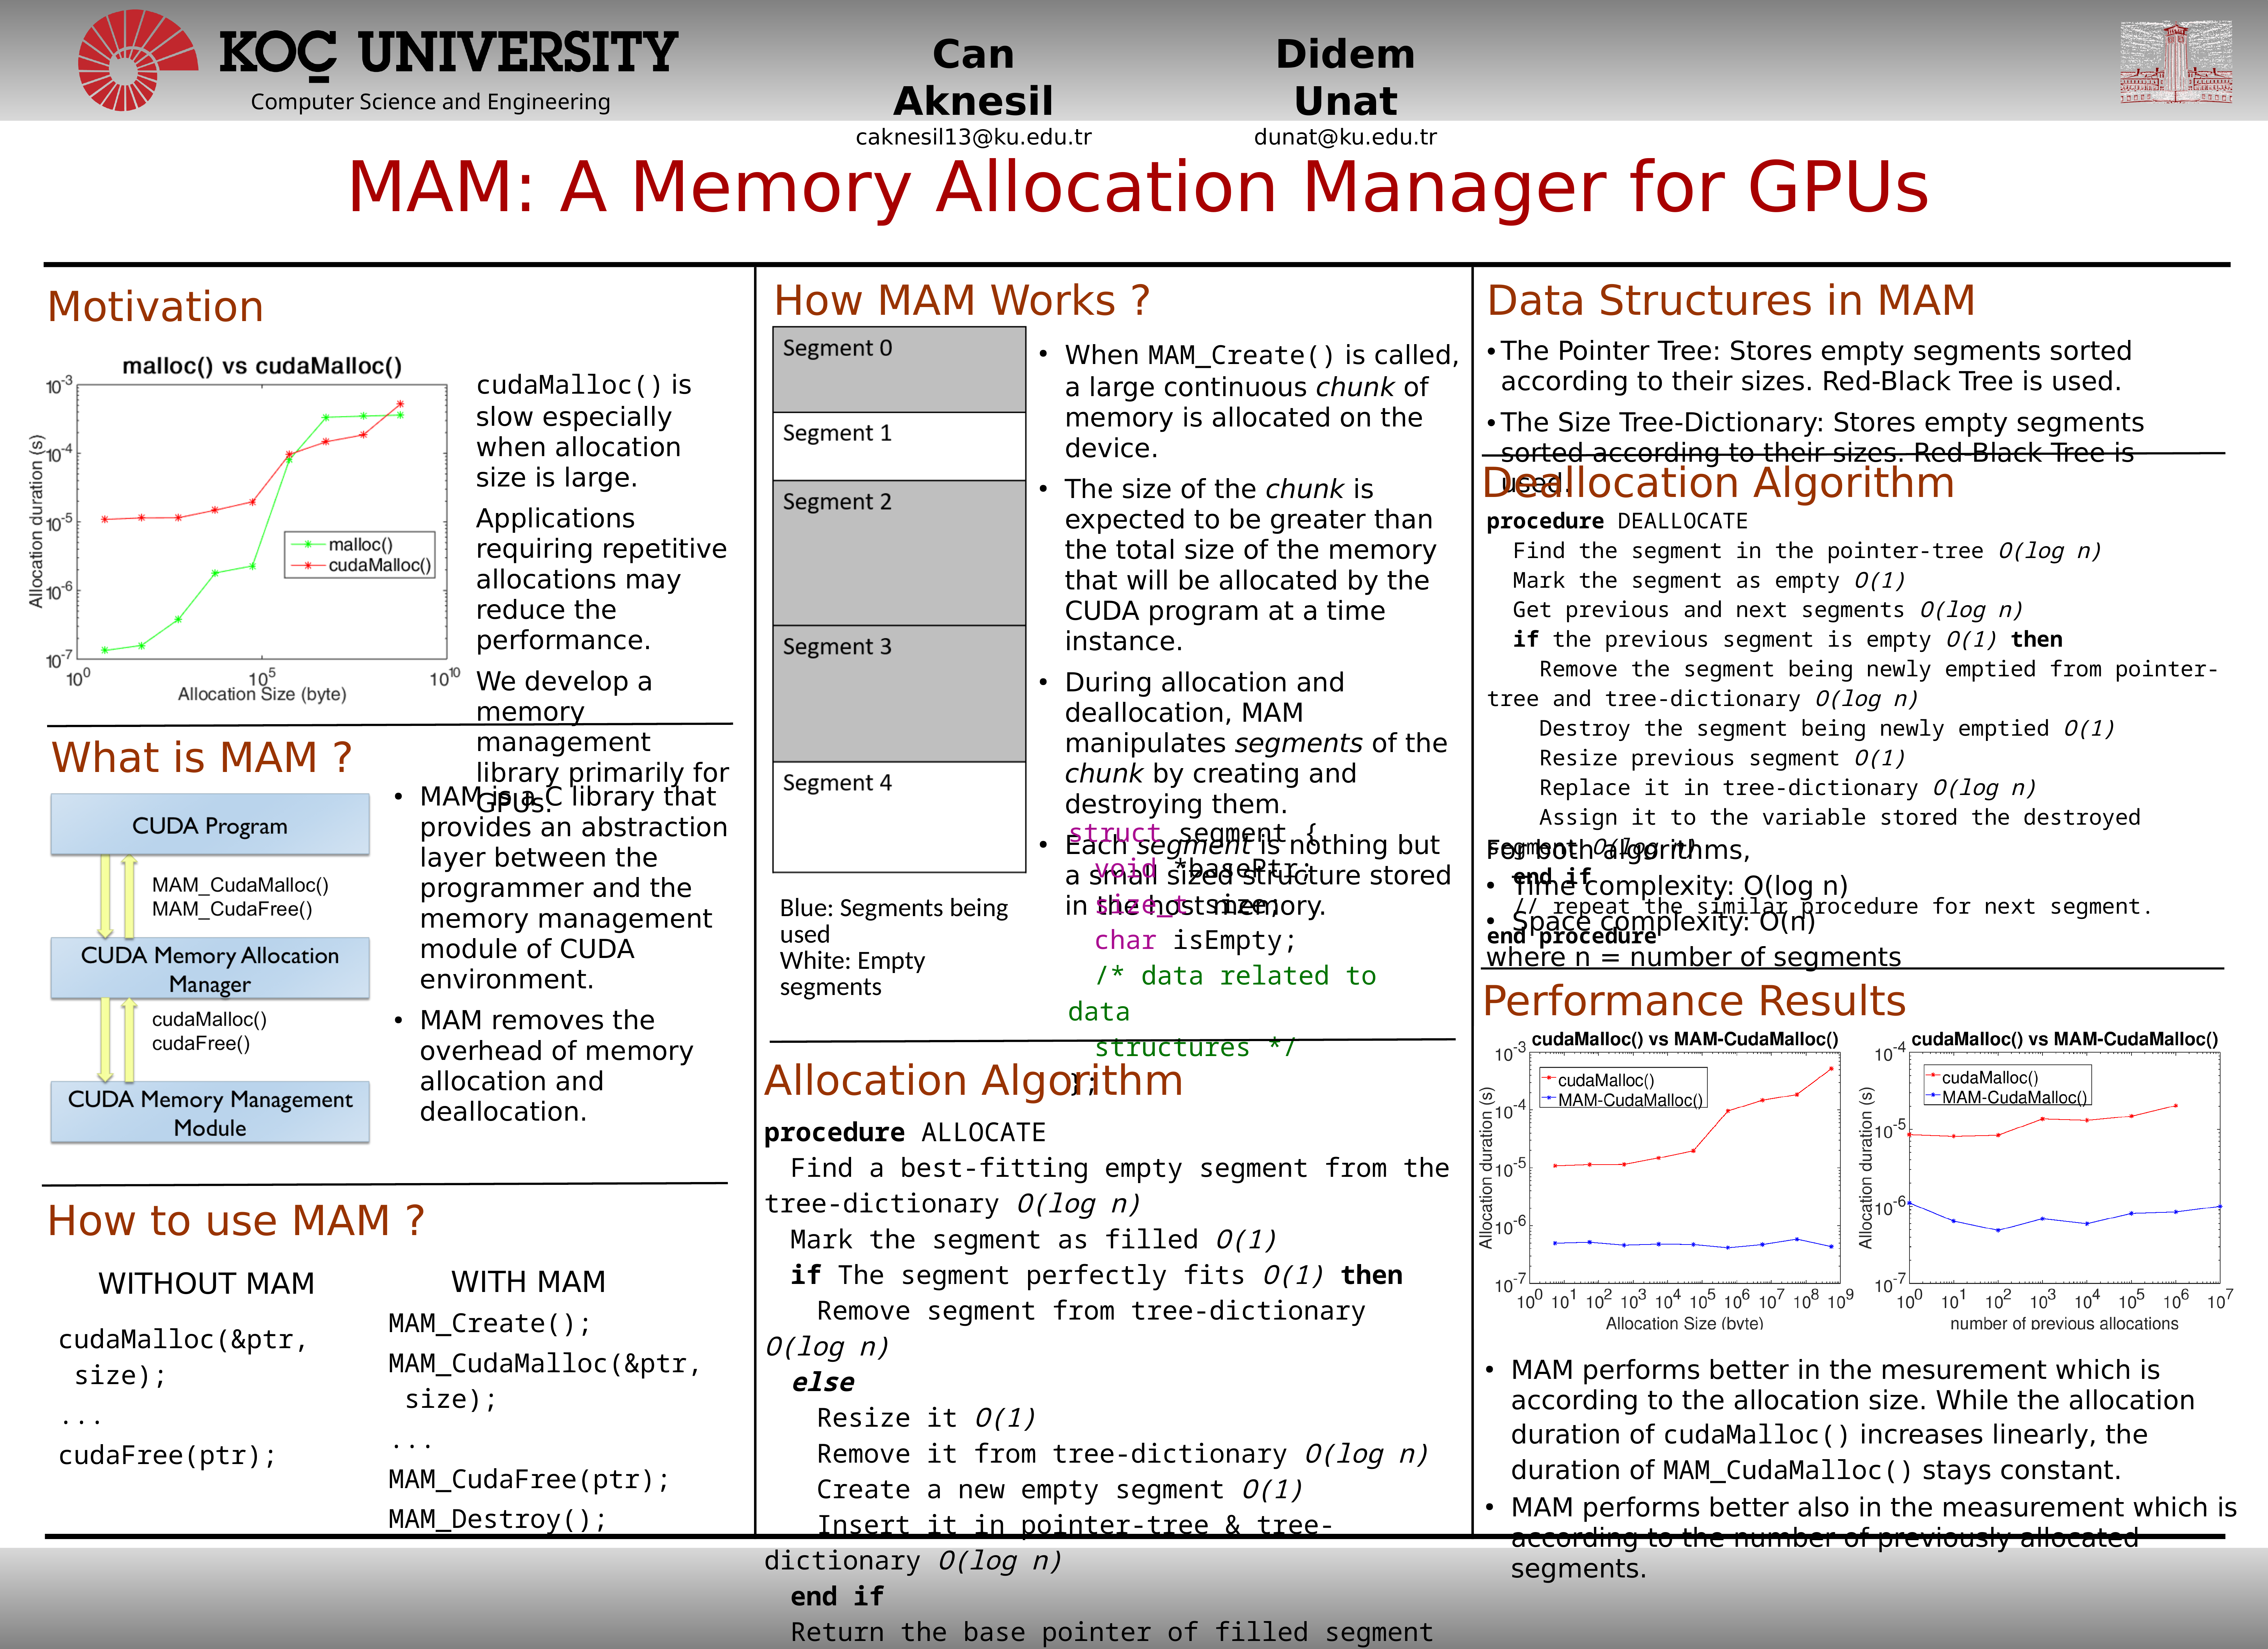

Can Aknesil
caknesil13@ku.edu.tr
Didem Unat
dunat@ku.edu.tr
Computer Science and Engineering
MAM: A Memory Allocation Manager for GPUs
How MAM Works ?
Data Structures in MAM
Motivation
The Pointer Tree: Stores empty segments sorted according to their sizes. Red-Black Tree is used.
The Size Tree-Dictionary: Stores empty segments sorted according to their sizes. Red-Black Tree is used.
When MAM_Create() is called, a large continuous chunk of memory is allocated on the device.
The size of the chunk is expected to be greater than the total size of the memory that will be allocated by the CUDA program at a time instance.
During allocation and deallocation, MAM manipulates segments of the chunk by creating and destroying them.
Each segment is nothing but a small sized structure stored in the host memory.
cudaMalloc() is slow especially when allocation size is large.
Applications requiring repetitive allocations may reduce the performance.
We develop a memory management library primarily for GPUs.
Deallocation Algorithm
procedure DEALLOCATE
	Find the segment in the pointer-tree O(log n)
	Mark the segment as empty O(1)
	Get previous and next segments O(log n)
	if the previous segment is empty O(1) then
		Remove the segment being newly emptied from pointer-tree and tree-dictionary O(log n)
		Destroy the segment being newly emptied O(1)
		Resize previous segment O(1)
		Replace it in tree-dictionary O(log n)
		Assign it to the variable stored the destroyed segment O(log n)
	end if
	// repeat the similar procedure for next segment.
end procedure
What is MAM ?
MAM is a C library that provides an abstraction layer between the programmer and the memory management module of CUDA environment.
MAM removes the overhead of memory allocation and deallocation.
struct segment {
	void *basePtr;
	size_t size;
	char isEmpty;
	/* data related to data
	structures */
};
For both algorithms,
Time complexity: O(log n)
Space complexity: O(n)
where n = number of segments
Blue: Segments being used
White: Empty segments
Performance Results
Allocation Algorithm
procedure ALLOCATE
	Find a best-fitting empty segment from the tree-dictionary O(log n)
	Mark the segment as filled O(1)
	if The segment perfectly fits O(1) then
		Remove segment from tree-dictionary O(log n)
	else
		Resize it O(1)
		Remove it from tree-dictionary O(log n)
		Create a new empty segment O(1)
		Insert it in pointer-tree & tree-dictionary O(log n)
	end if
	Return the base pointer of filled segment O(1)
end procedure
How to use MAM ?
WITH MAM
WITHOUT MAM
MAM_Create();
MAM_CudaMalloc(&ptr, size);
...
MAM_CudaFree(ptr);
MAM_Destroy();
cudaMalloc(&ptr, size);
...
cudaFree(ptr);
MAM performs better in the mesurement which is according to the allocation size. While the allocation duration of cudaMalloc() increases linearly, the duration of MAM_CudaMalloc() stays constant.
MAM performs better also in the measurement which is according to the number of previously allocated segments.